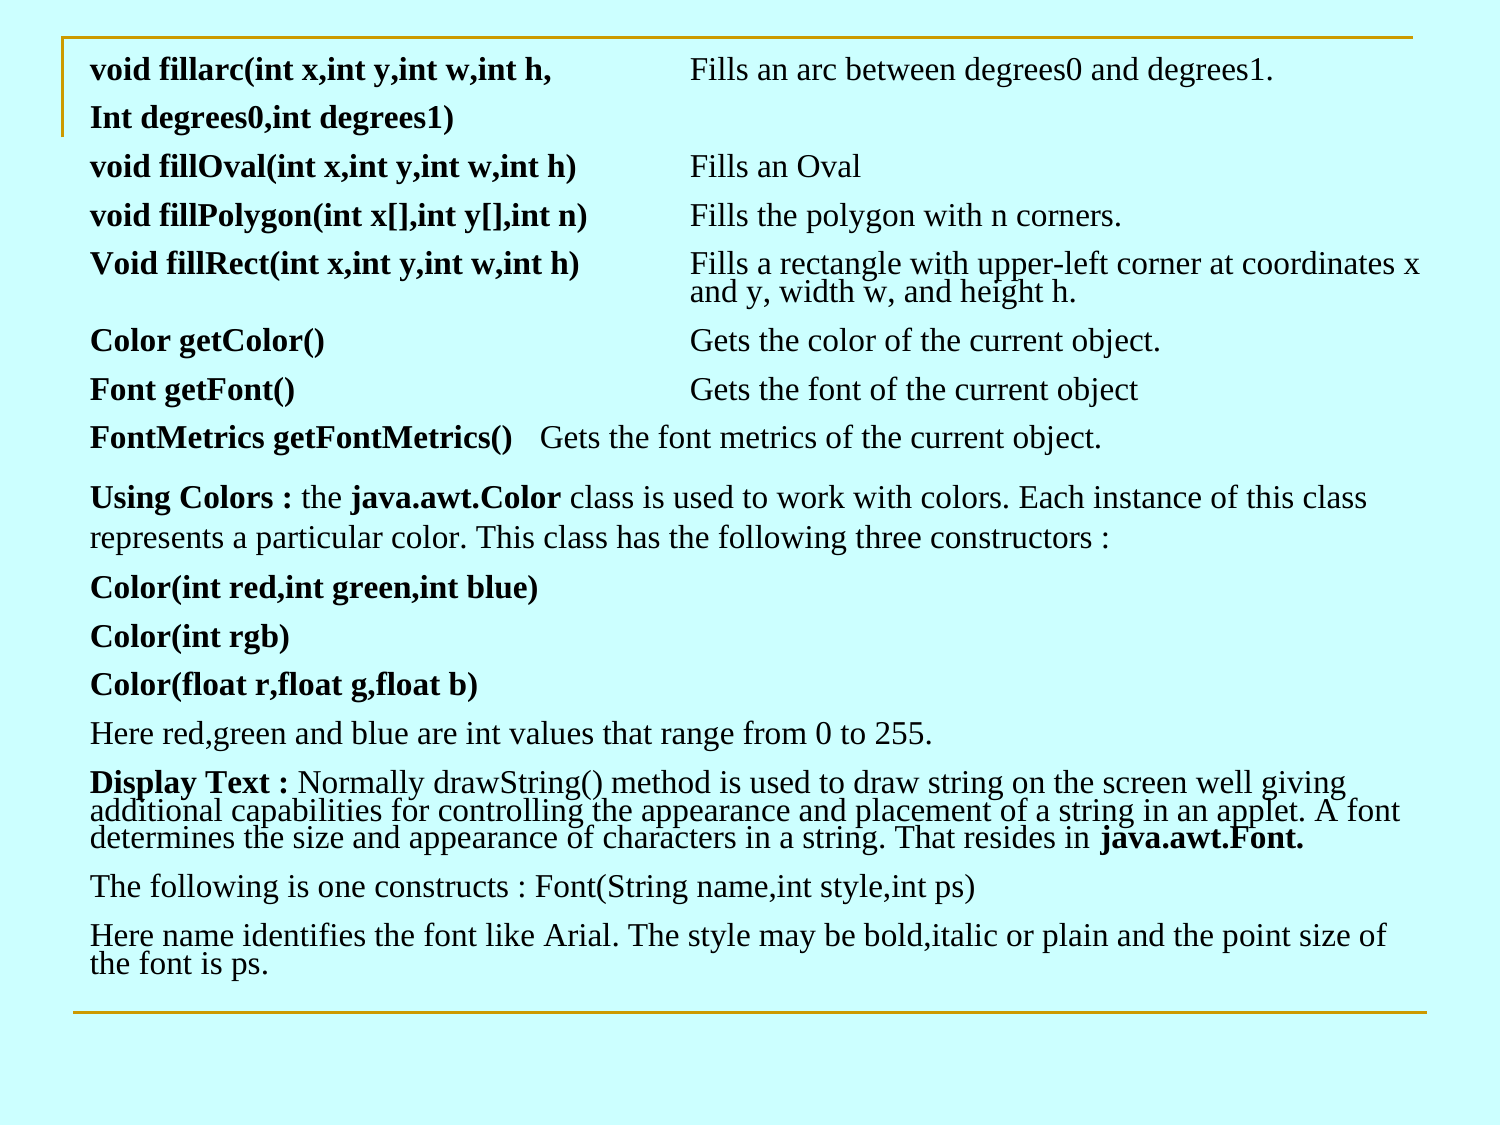

void fillarc(int x,int y,int w,int h,	Fills an arc between degrees0 and degrees1.
Int degrees0,int degrees1)
void fillOval(int x,int y,int w,int h)	Fills an Oval
void fillPolygon(int x[],int y[],int n)	Fills the polygon with n corners.
Void fillRect(int x,int y,int w,int h)	Fills a rectangle with upper-left corner at coordinates x 				and y, width w, and height h.
Color getColor()			Gets the color of the current object.
Font getFont()			Gets the font of the current object
FontMetrics getFontMetrics()	Gets the font metrics of the current object.
Using Colors : the java.awt.Color class is used to work with colors. Each instance of this class represents a particular color. This class has the following three constructors :
Color(int red,int green,int blue)
Color(int rgb)
Color(float r,float g,float b)
Here red,green and blue are int values that range from 0 to 255.
Display Text : Normally drawString() method is used to draw string on the screen well giving additional capabilities for controlling the appearance and placement of a string in an applet. A font determines the size and appearance of characters in a string. That resides in java.awt.Font.
The following is one constructs : Font(String name,int style,int ps)
Here name identifies the font like Arial. The style may be bold,italic or plain and the point size of the font is ps.